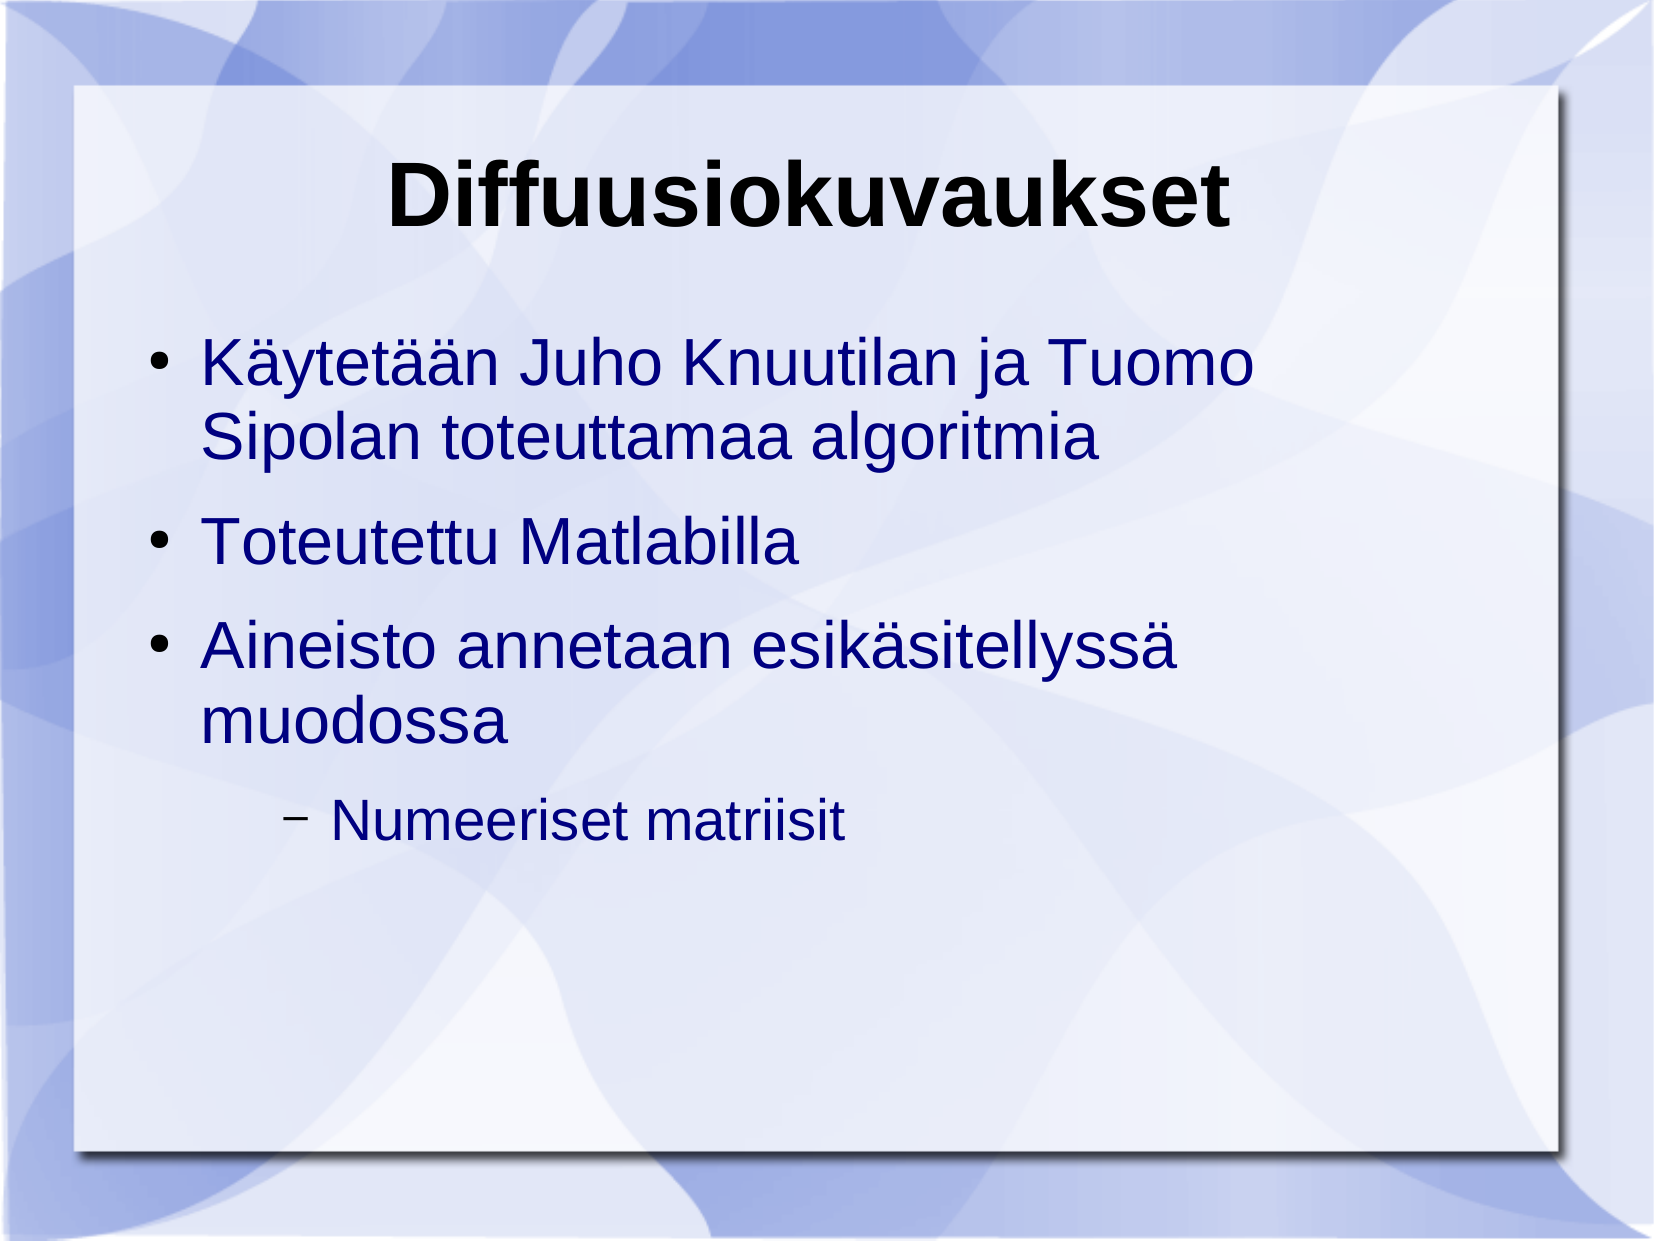

# Diffuusiokuvaukset
Käytetään Juho Knuutilan ja Tuomo Sipolan toteuttamaa algoritmia
Toteutettu Matlabilla
Aineisto annetaan esikäsitellyssä muodossa
Numeeriset matriisit